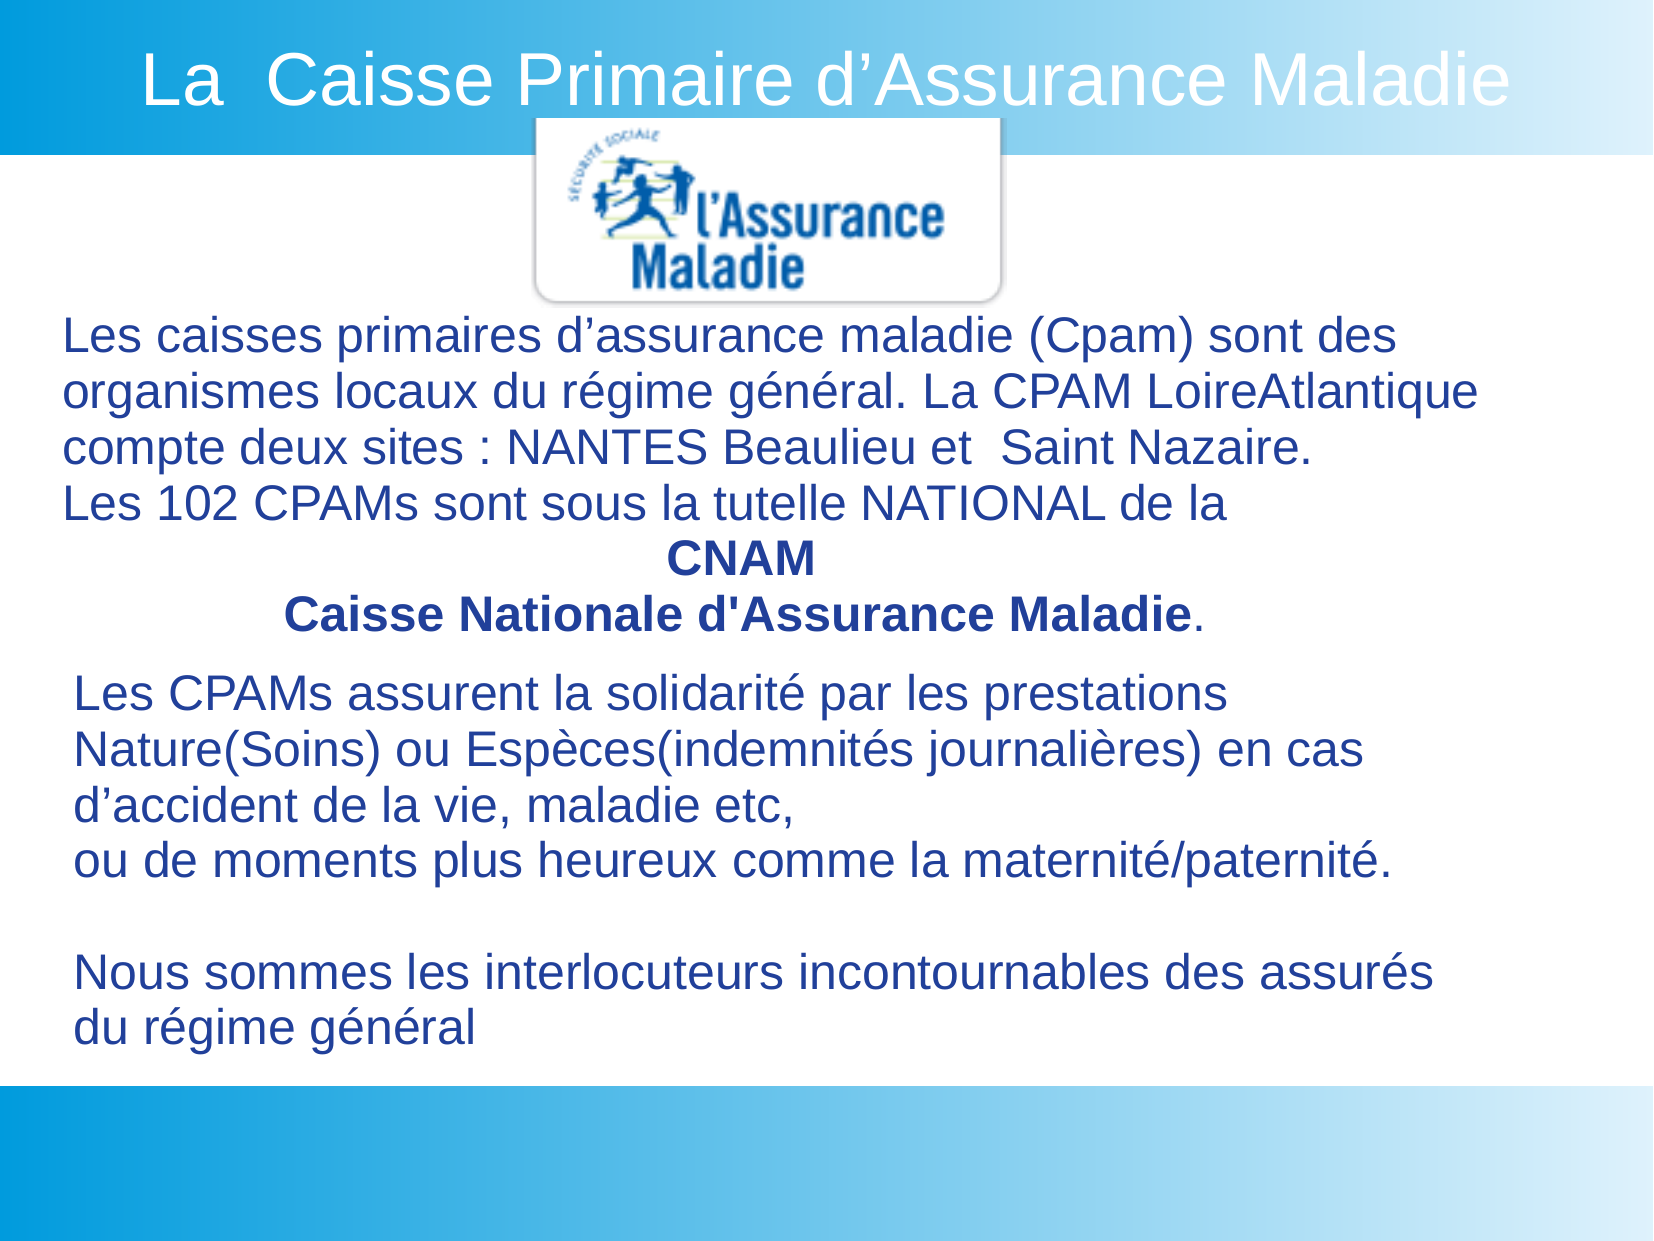

# La Caisse Primaire d’Assurance Maladie
Les caisses primaires d’assurance maladie (Cpam) sont des organismes locaux du régime général. La CPAM LoireAtlantique compte deux sites : NANTES Beaulieu et Saint Nazaire.
Les 102 CPAMs sont sous la tutelle NATIONAL de la
 					 CNAM
			Caisse Nationale d'Assurance Maladie.
Les CPAMs assurent la solidarité par les prestations
Nature(Soins) ou Espèces(indemnités journalières) en cas
d’accident de la vie, maladie etc,
ou de moments plus heureux comme la maternité/paternité.
Nous sommes les interlocuteurs incontournables des assurés
du régime général